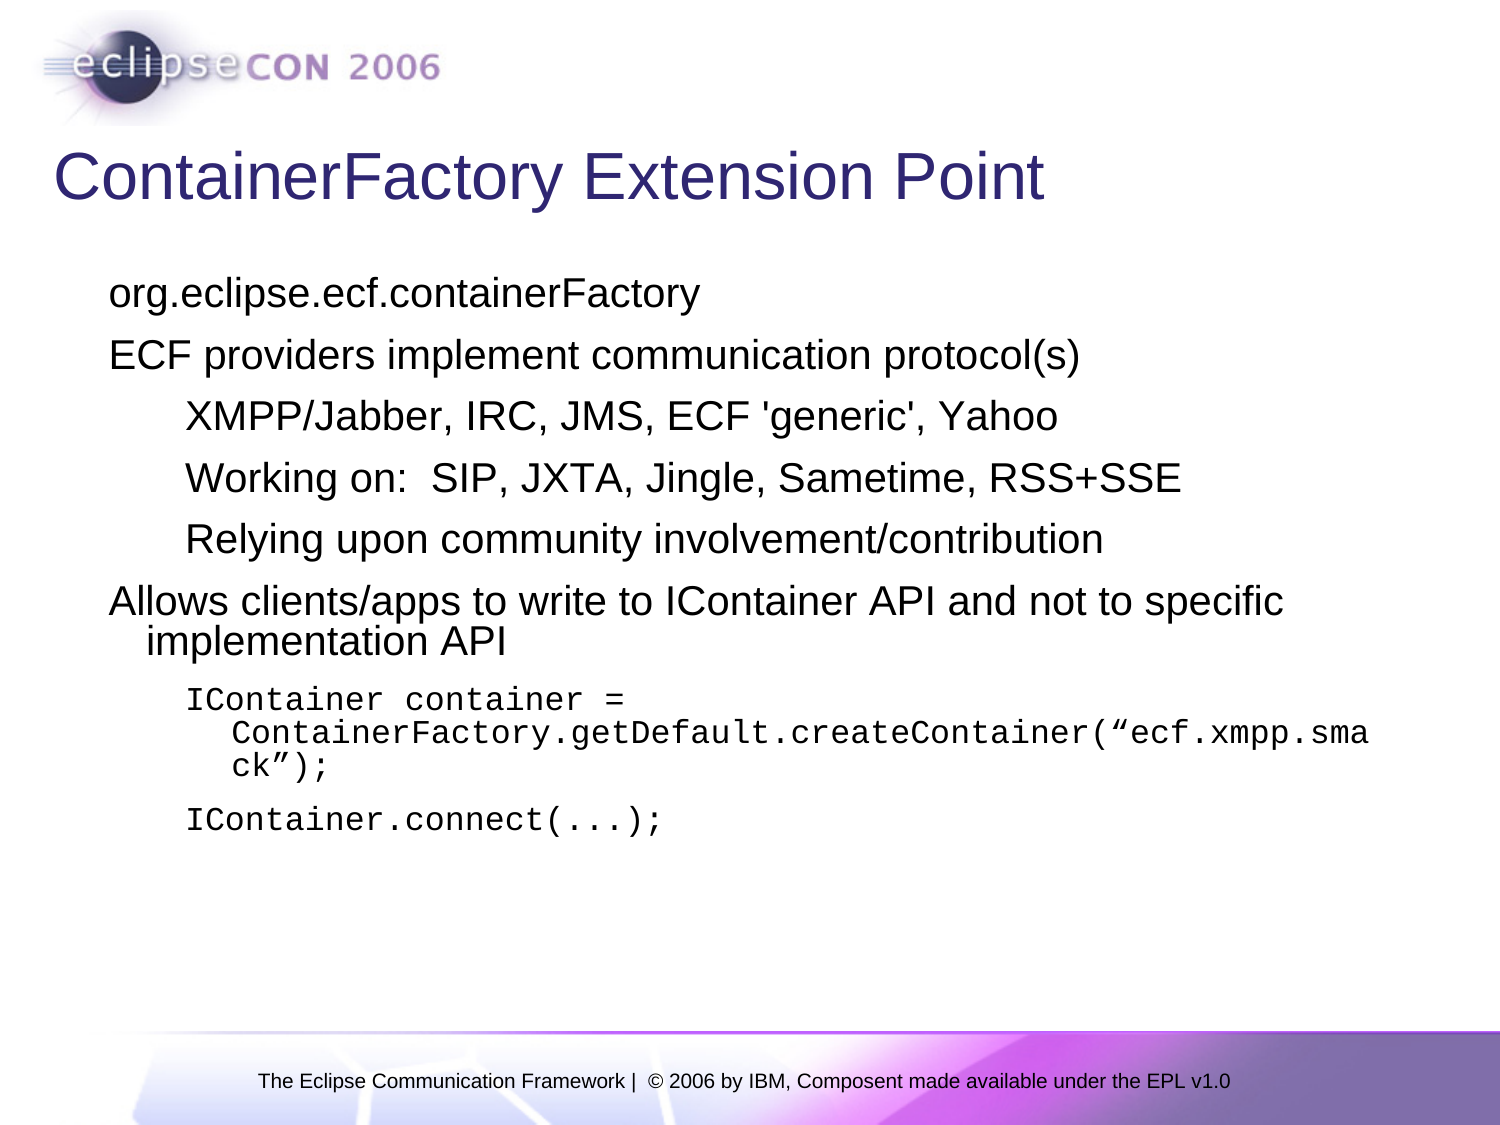

# ContainerFactory Extension Point
org.eclipse.ecf.containerFactory
ECF providers implement communication protocol(s)
XMPP/Jabber, IRC, JMS, ECF 'generic', Yahoo
Working on: SIP, JXTA, Jingle, Sametime, RSS+SSE
Relying upon community involvement/contribution
Allows clients/apps to write to IContainer API and not to specific implementation API
IContainer container = ContainerFactory.getDefault.createContainer(“ecf.xmpp.smack”);
IContainer.connect(...);